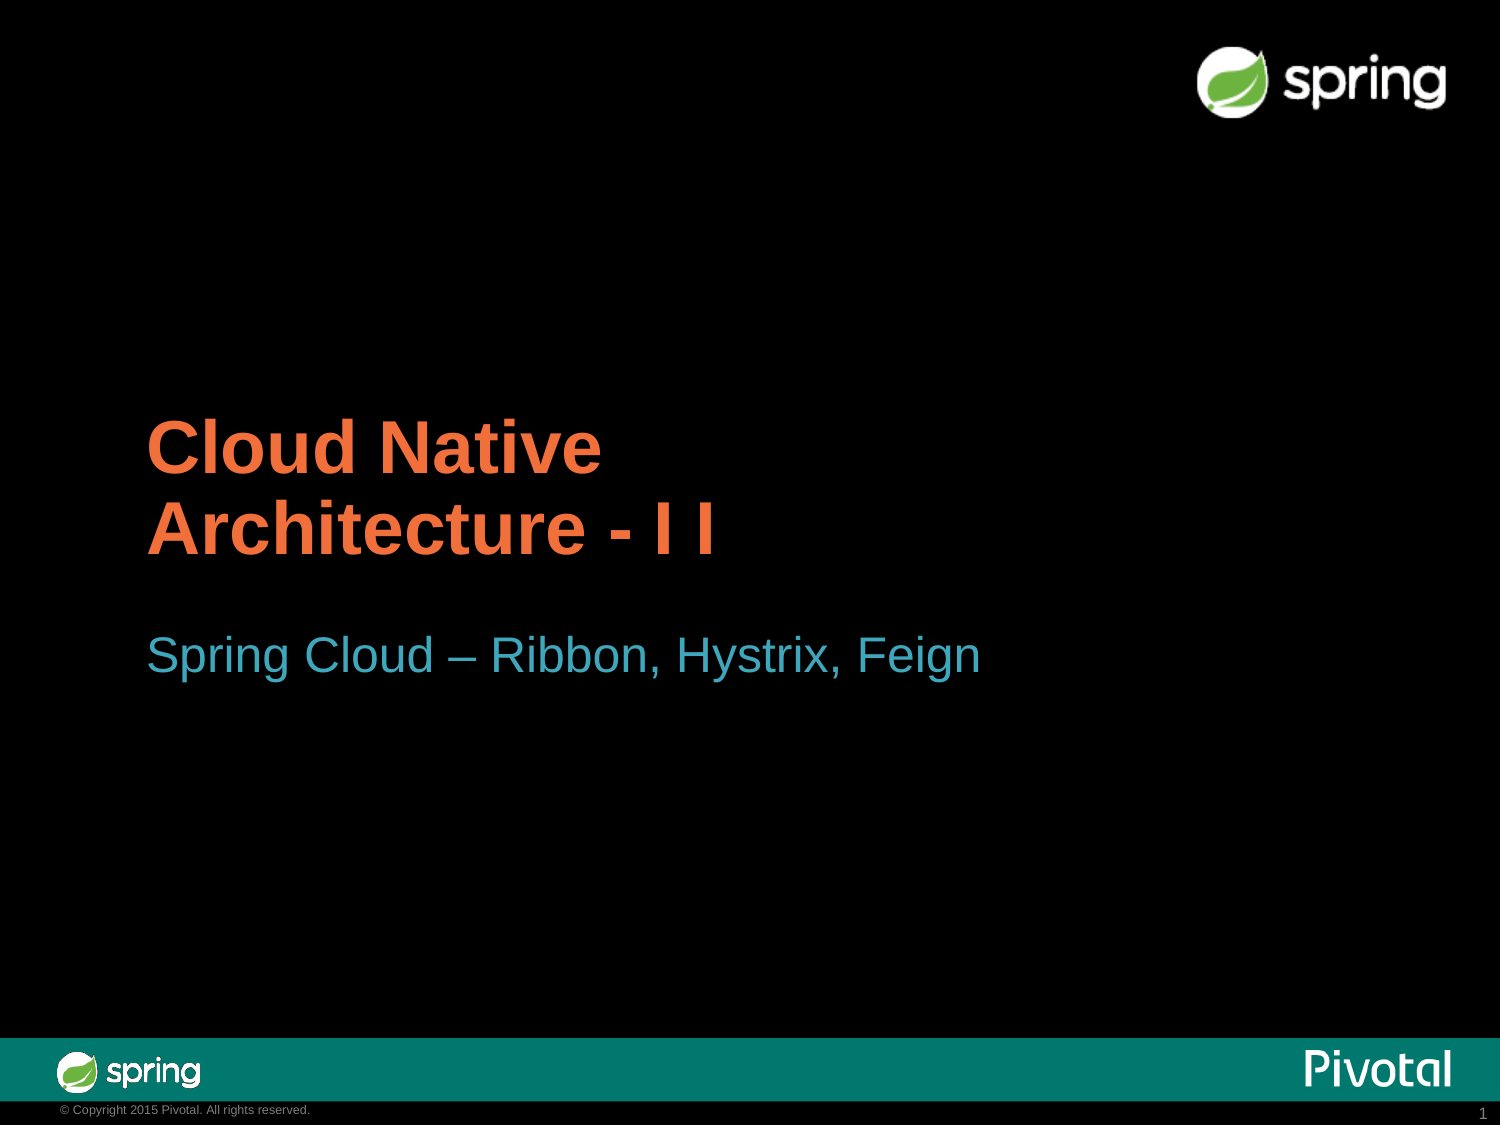

# Cloud Native Architecture - I I
Spring Cloud – Ribbon, Hystrix, Feign